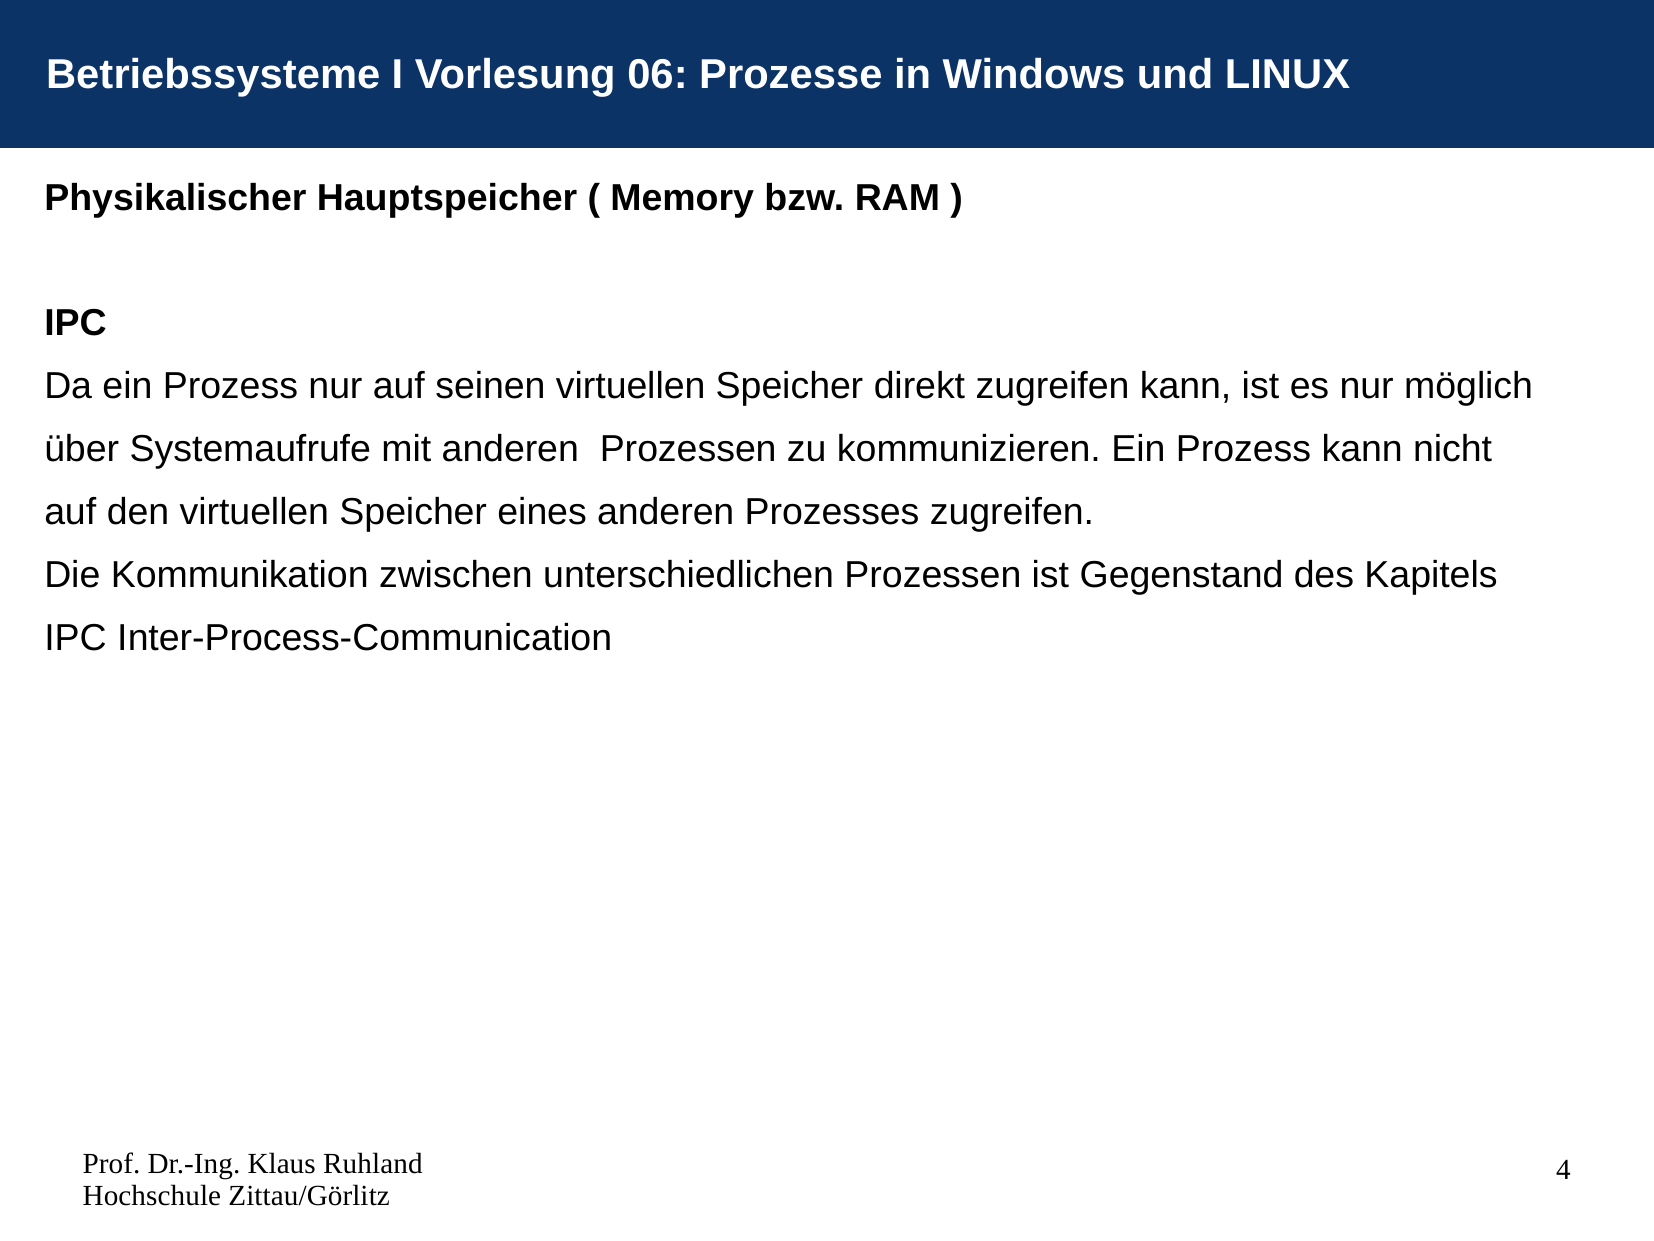

Physikalischer Hauptspeicher ( Memory bzw. RAM )
IPC
Da ein Prozess nur auf seinen virtuellen Speicher direkt zugreifen kann, ist es nur möglich über Systemaufrufe mit anderen Prozessen zu kommunizieren. Ein Prozess kann nicht auf den virtuellen Speicher eines anderen Prozesses zugreifen.
Die Kommunikation zwischen unterschiedlichen Prozessen ist Gegenstand des Kapitels IPC Inter-Process-Communication
4